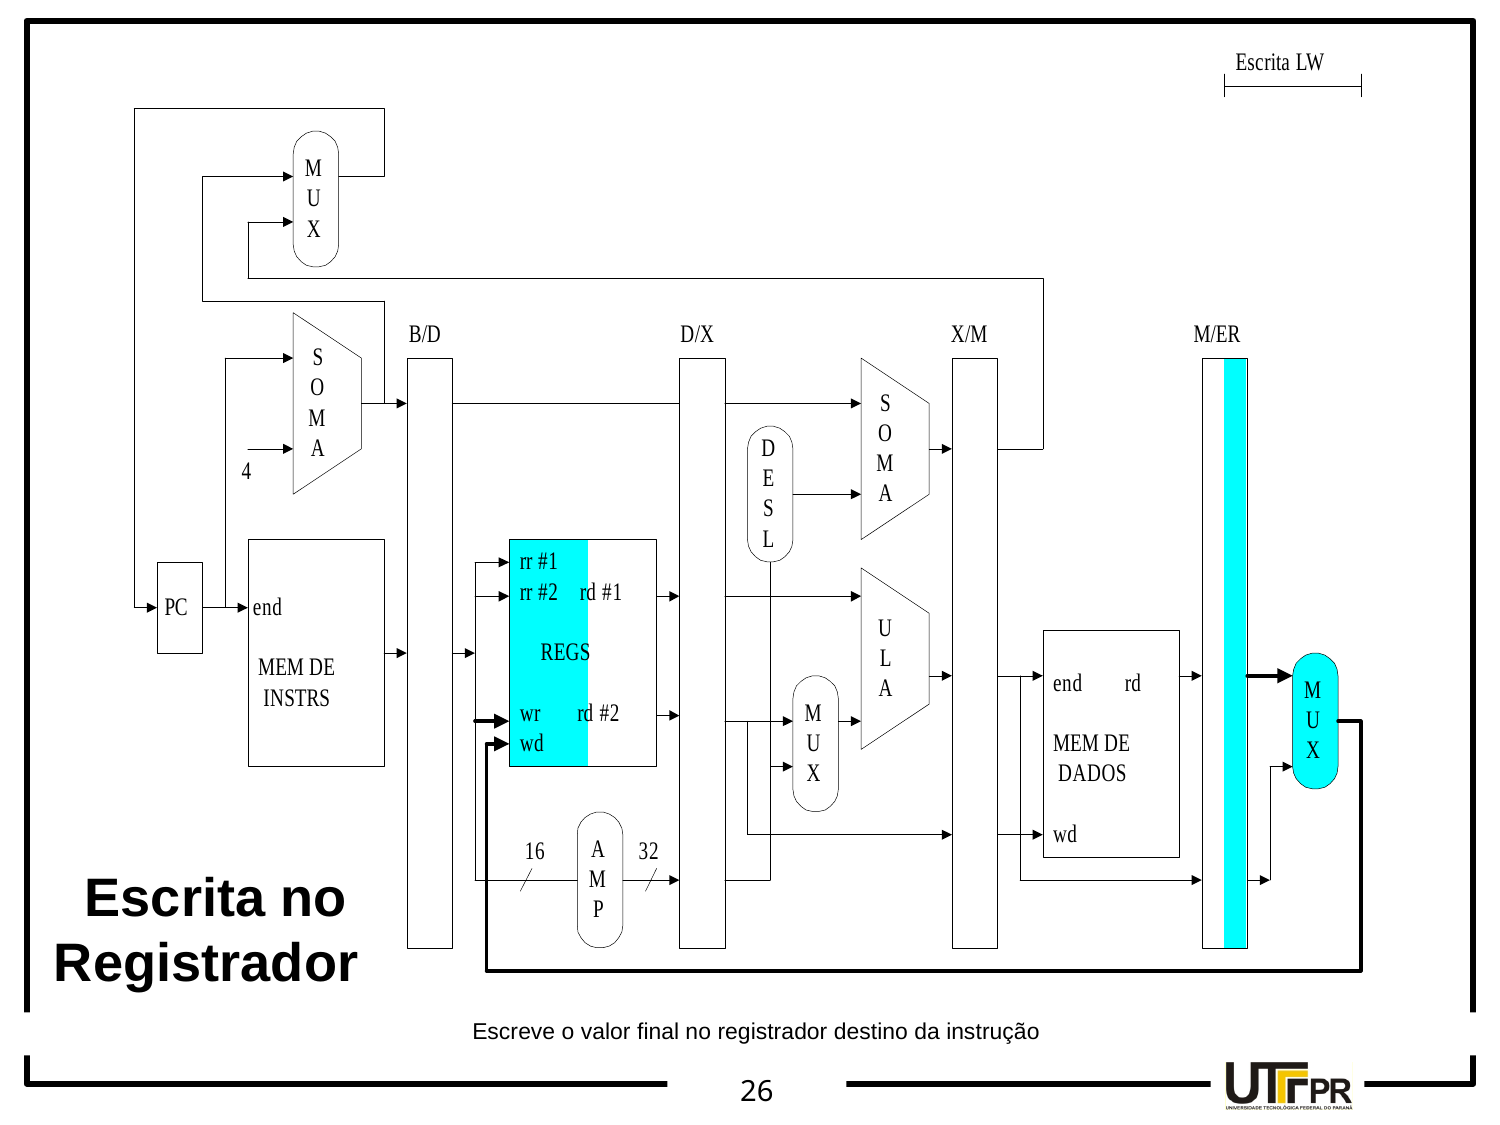

Escrita no Registrador
# Escreve o valor final no registrador destino da instrução